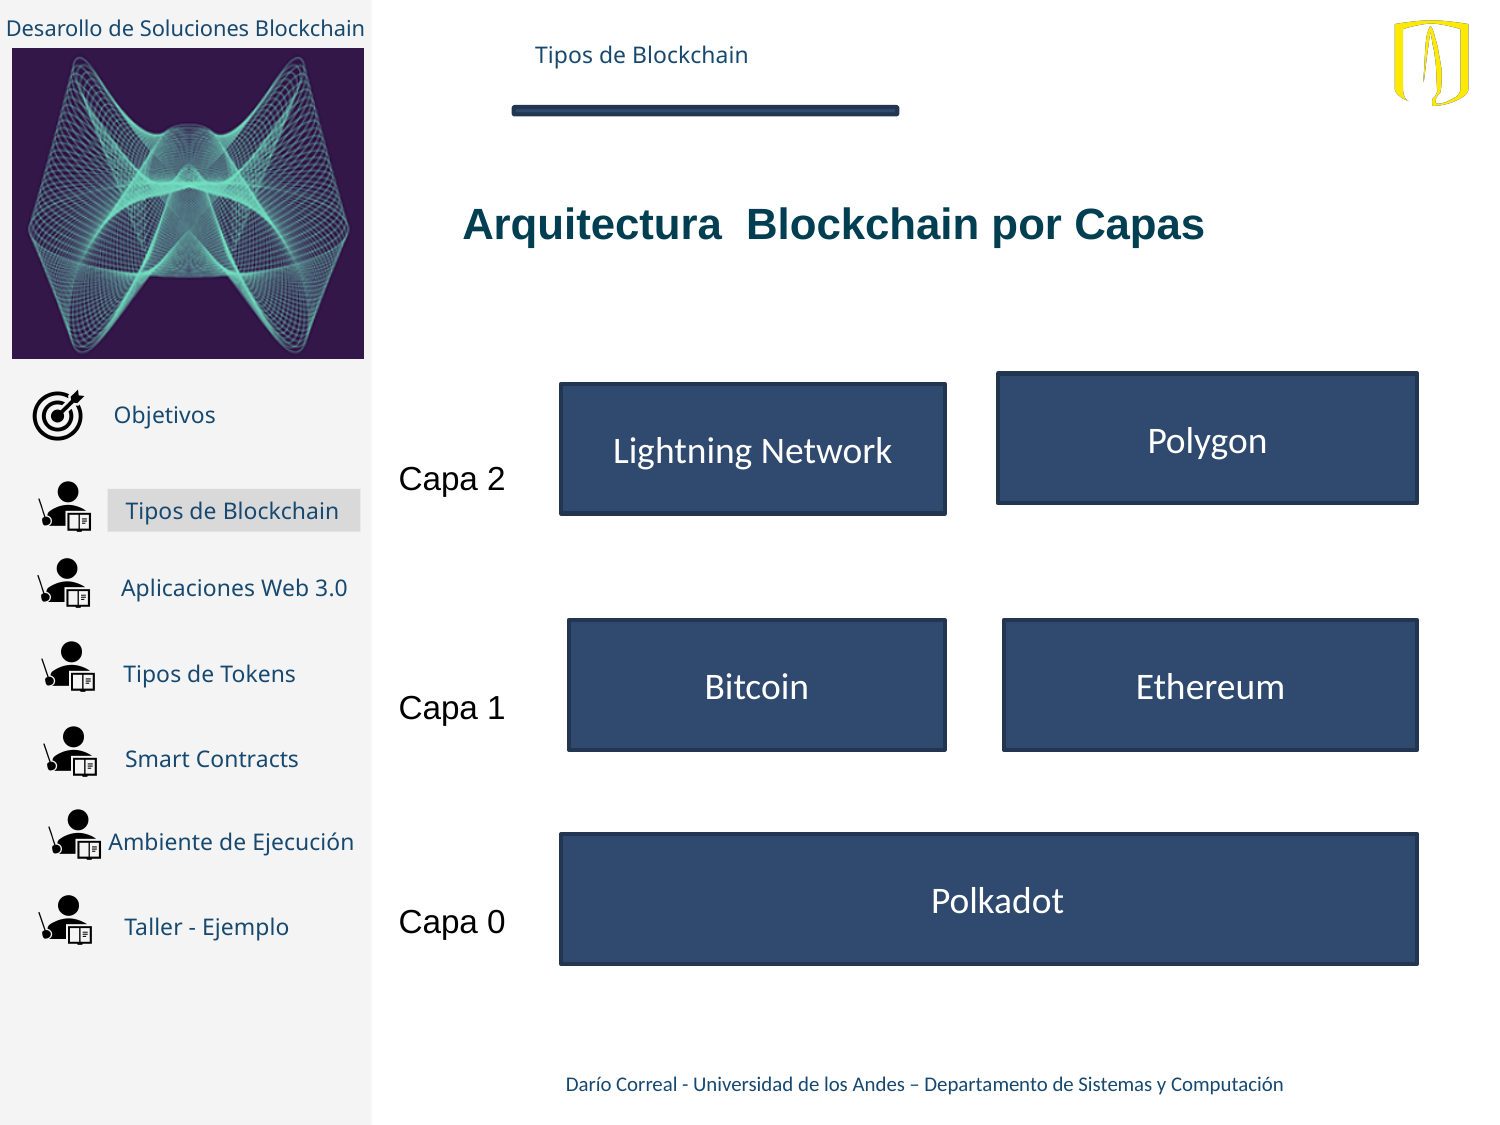

Tipos de Blockchain
# Arquitectura Blockchain por Capas
Polygon
Lightning Network
Objetivos
Capa 2
Tipos de Blockchain
Aplicaciones Web 3.0
Bitcoin
Ethereum
Tipos de Tokens
Capa 1
Smart Contracts
 Ambiente de Ejecución
 Polkadot
Capa 0
Taller - Ejemplo
Darío Correal - Universidad de los Andes – Departamento de Sistemas y Computación